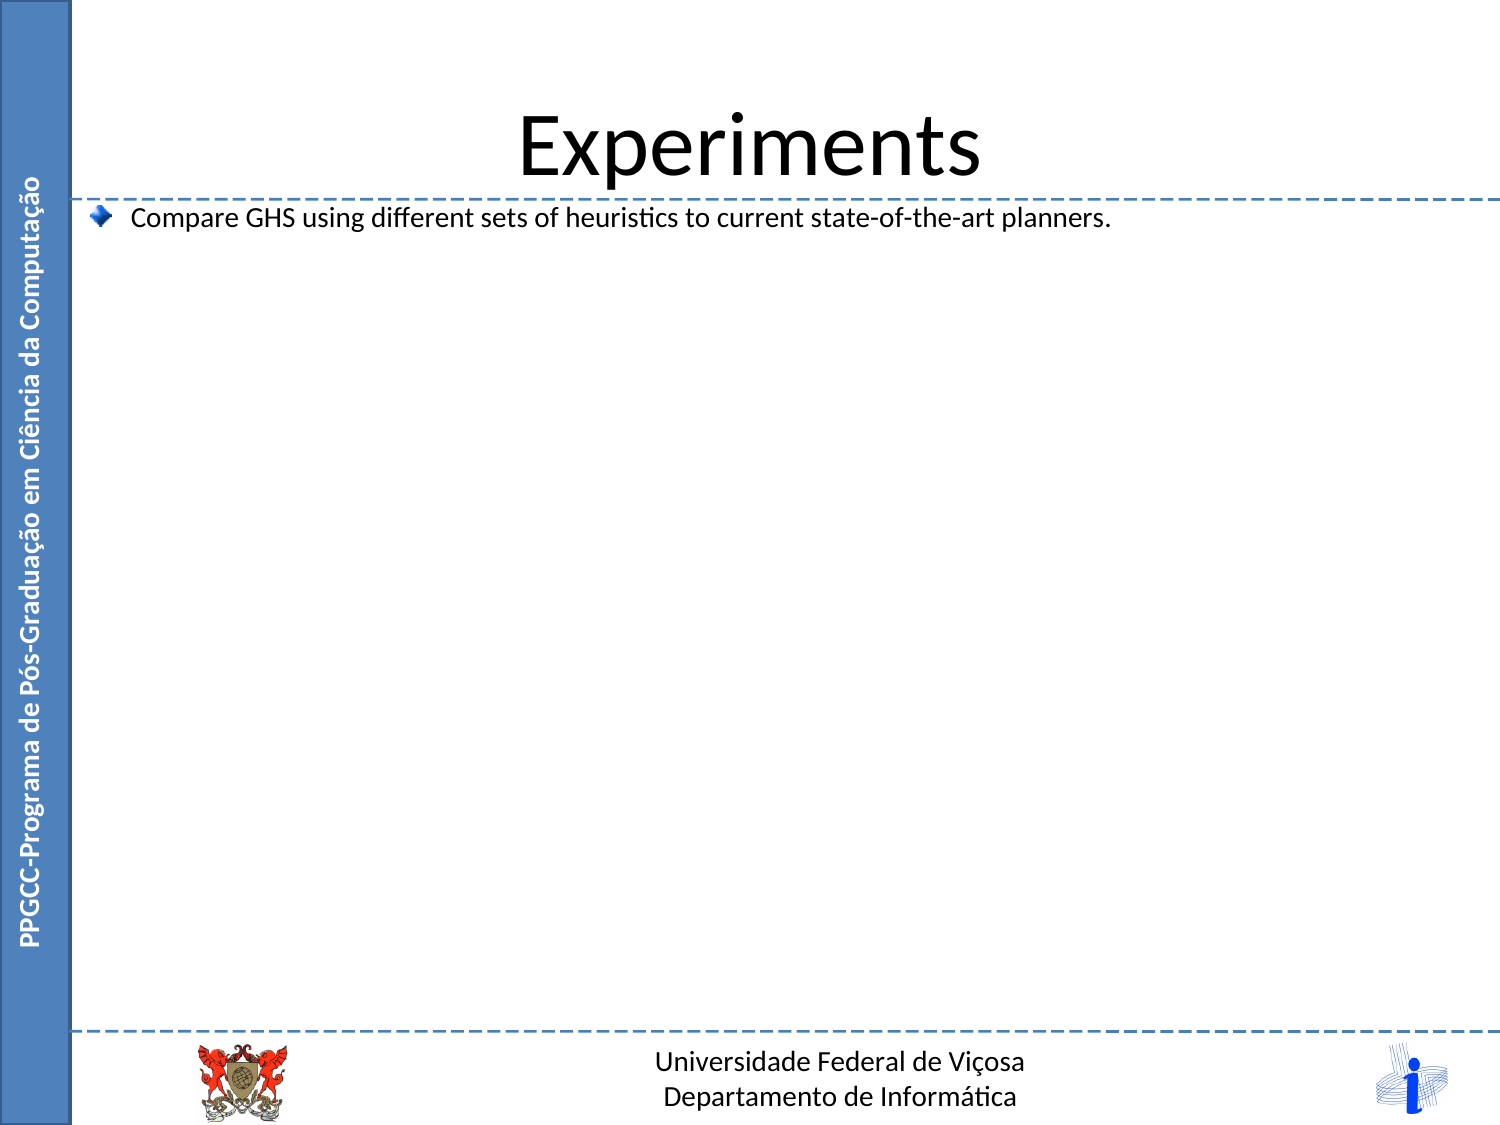

Experiments
 Compare GHS using different sets of heuristics to current state-of-the-art planners.
PPGCC-Programa de Pós-Graduação em Ciência da Computação
Universidade Federal de Viçosa
Departamento de Informática